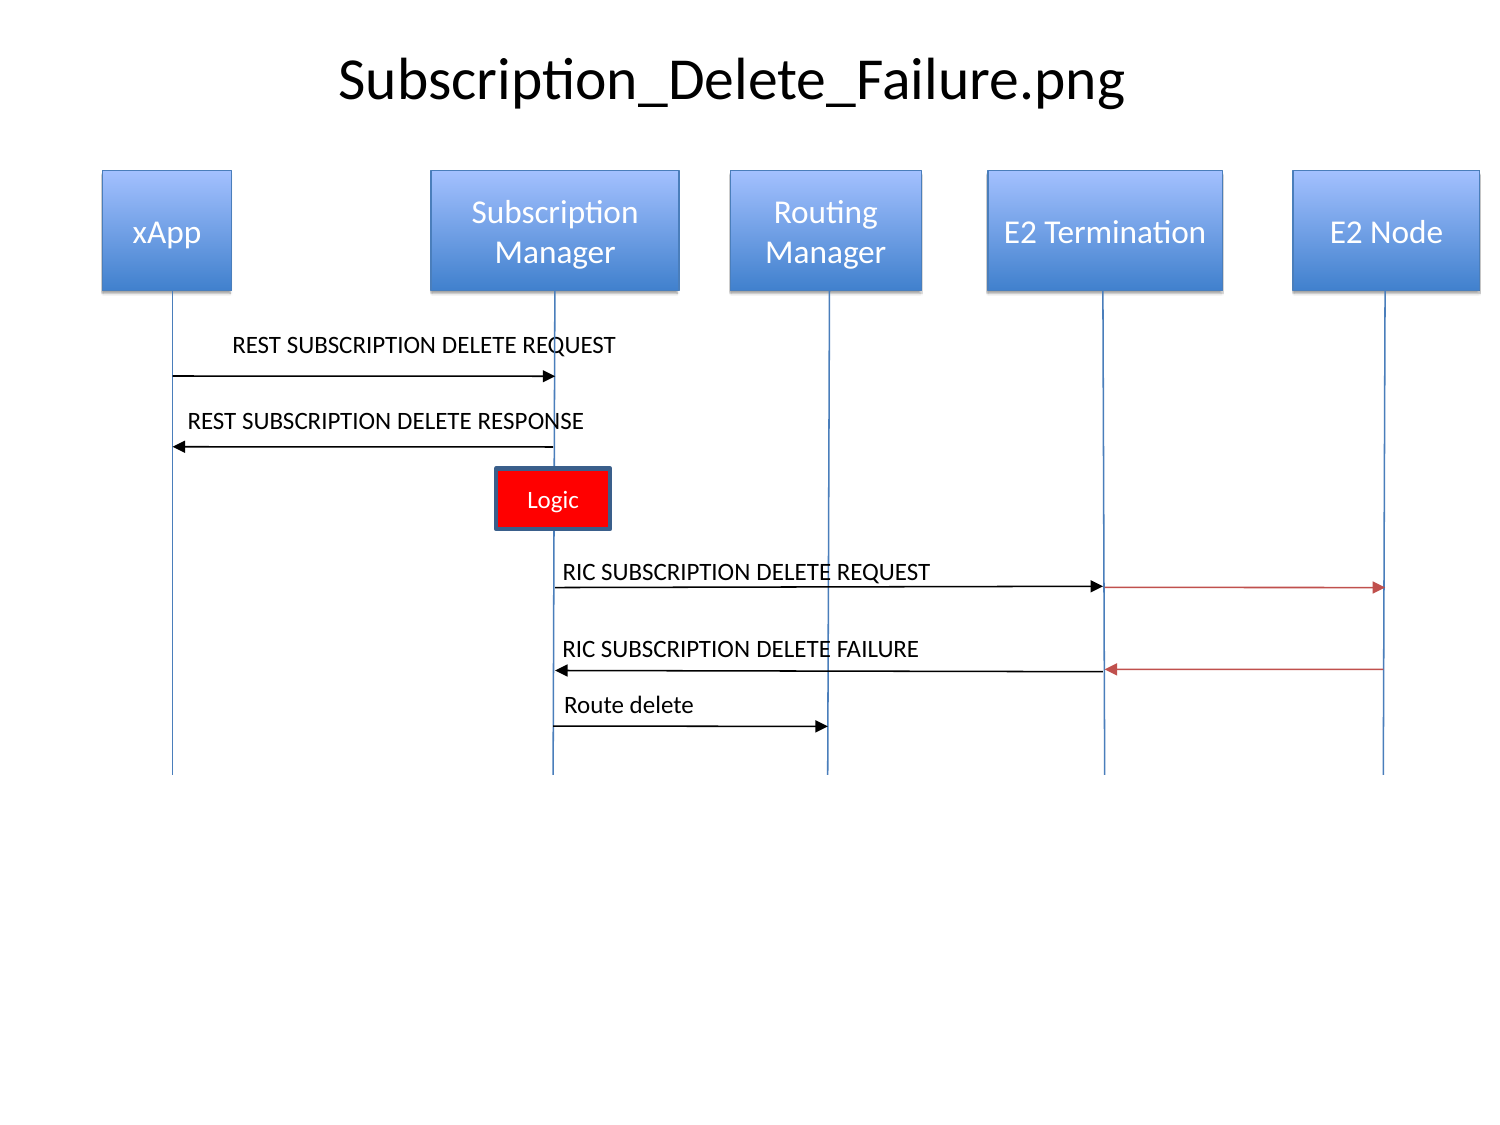

# Subscription_Delete_Failure.png
xApp
Subscription Manager
Routing
Manager
E2 Termination
E2 Node
REST SUBSCRIPTION DELETE REQUEST
REST SUBSCRIPTION DELETE RESPONSE
 Logic
RIC SUBSCRIPTION DELETE REQUEST
RIC SUBSCRIPTION DELETE FAILURE
Route delete